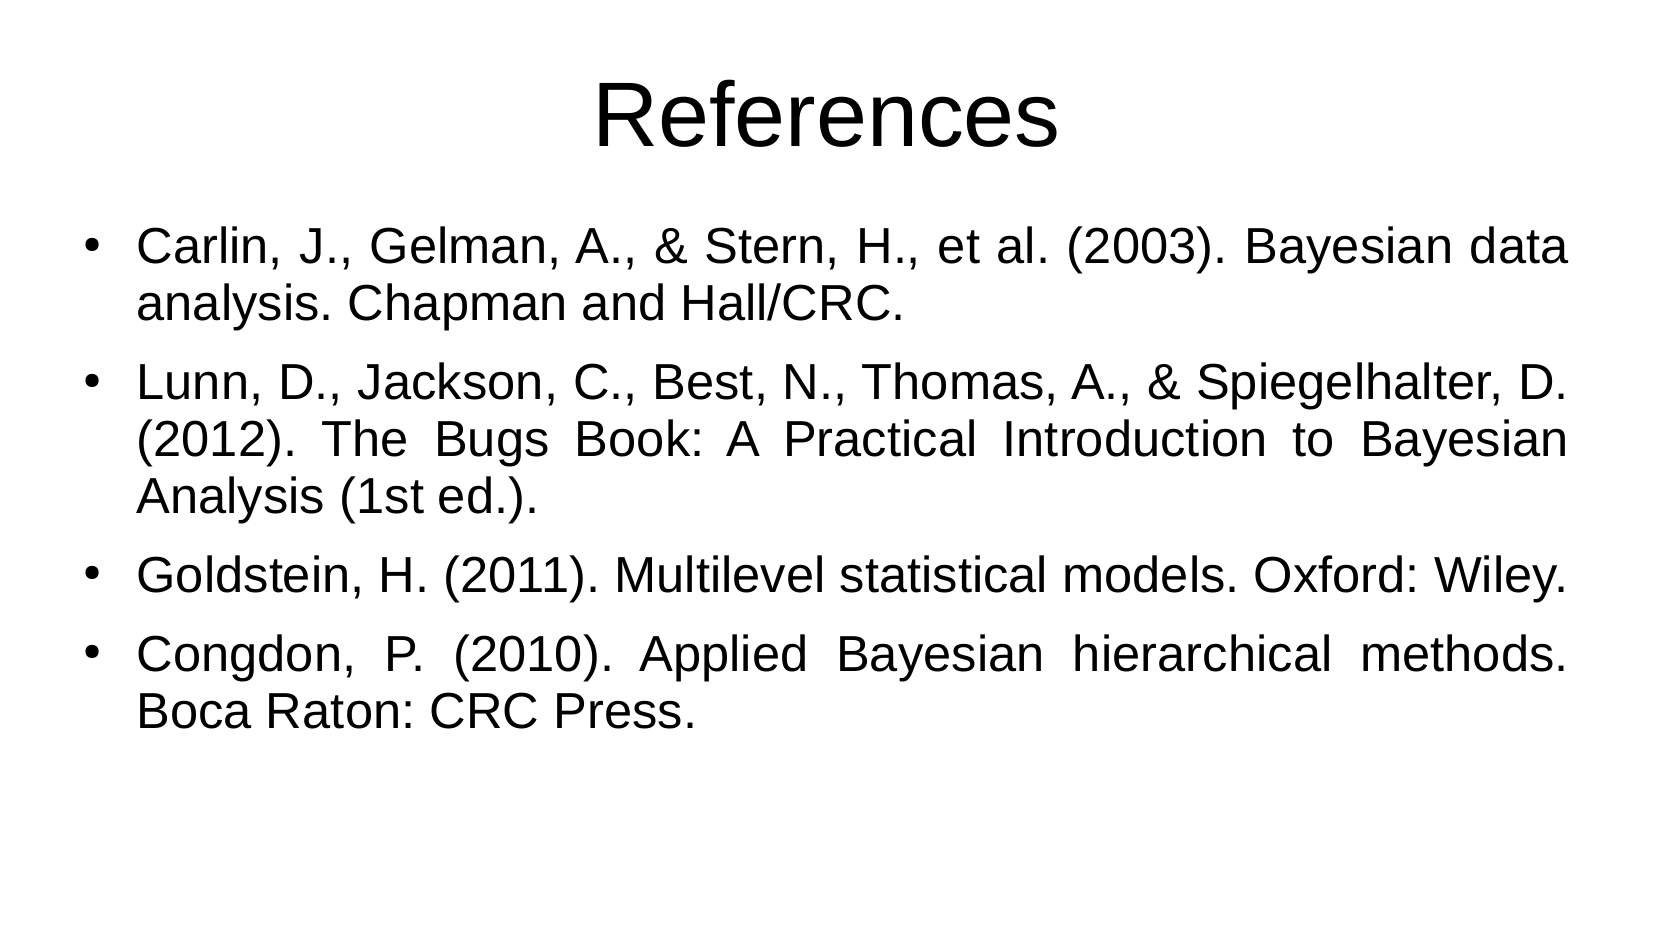

# References
Carlin, J., Gelman, A., & Stern, H., et al. (2003). Bayesian data analysis. Chapman and Hall/CRC.
Lunn, D., Jackson, C., Best, N., Thomas, A., & Spiegelhalter, D. (2012). The Bugs Book: A Practical Introduction to Bayesian Analysis (1st ed.).
Goldstein, H. (2011). Multilevel statistical models. Oxford: Wiley.
Congdon, P. (2010). Applied Bayesian hierarchical methods. Boca Raton: CRC Press.